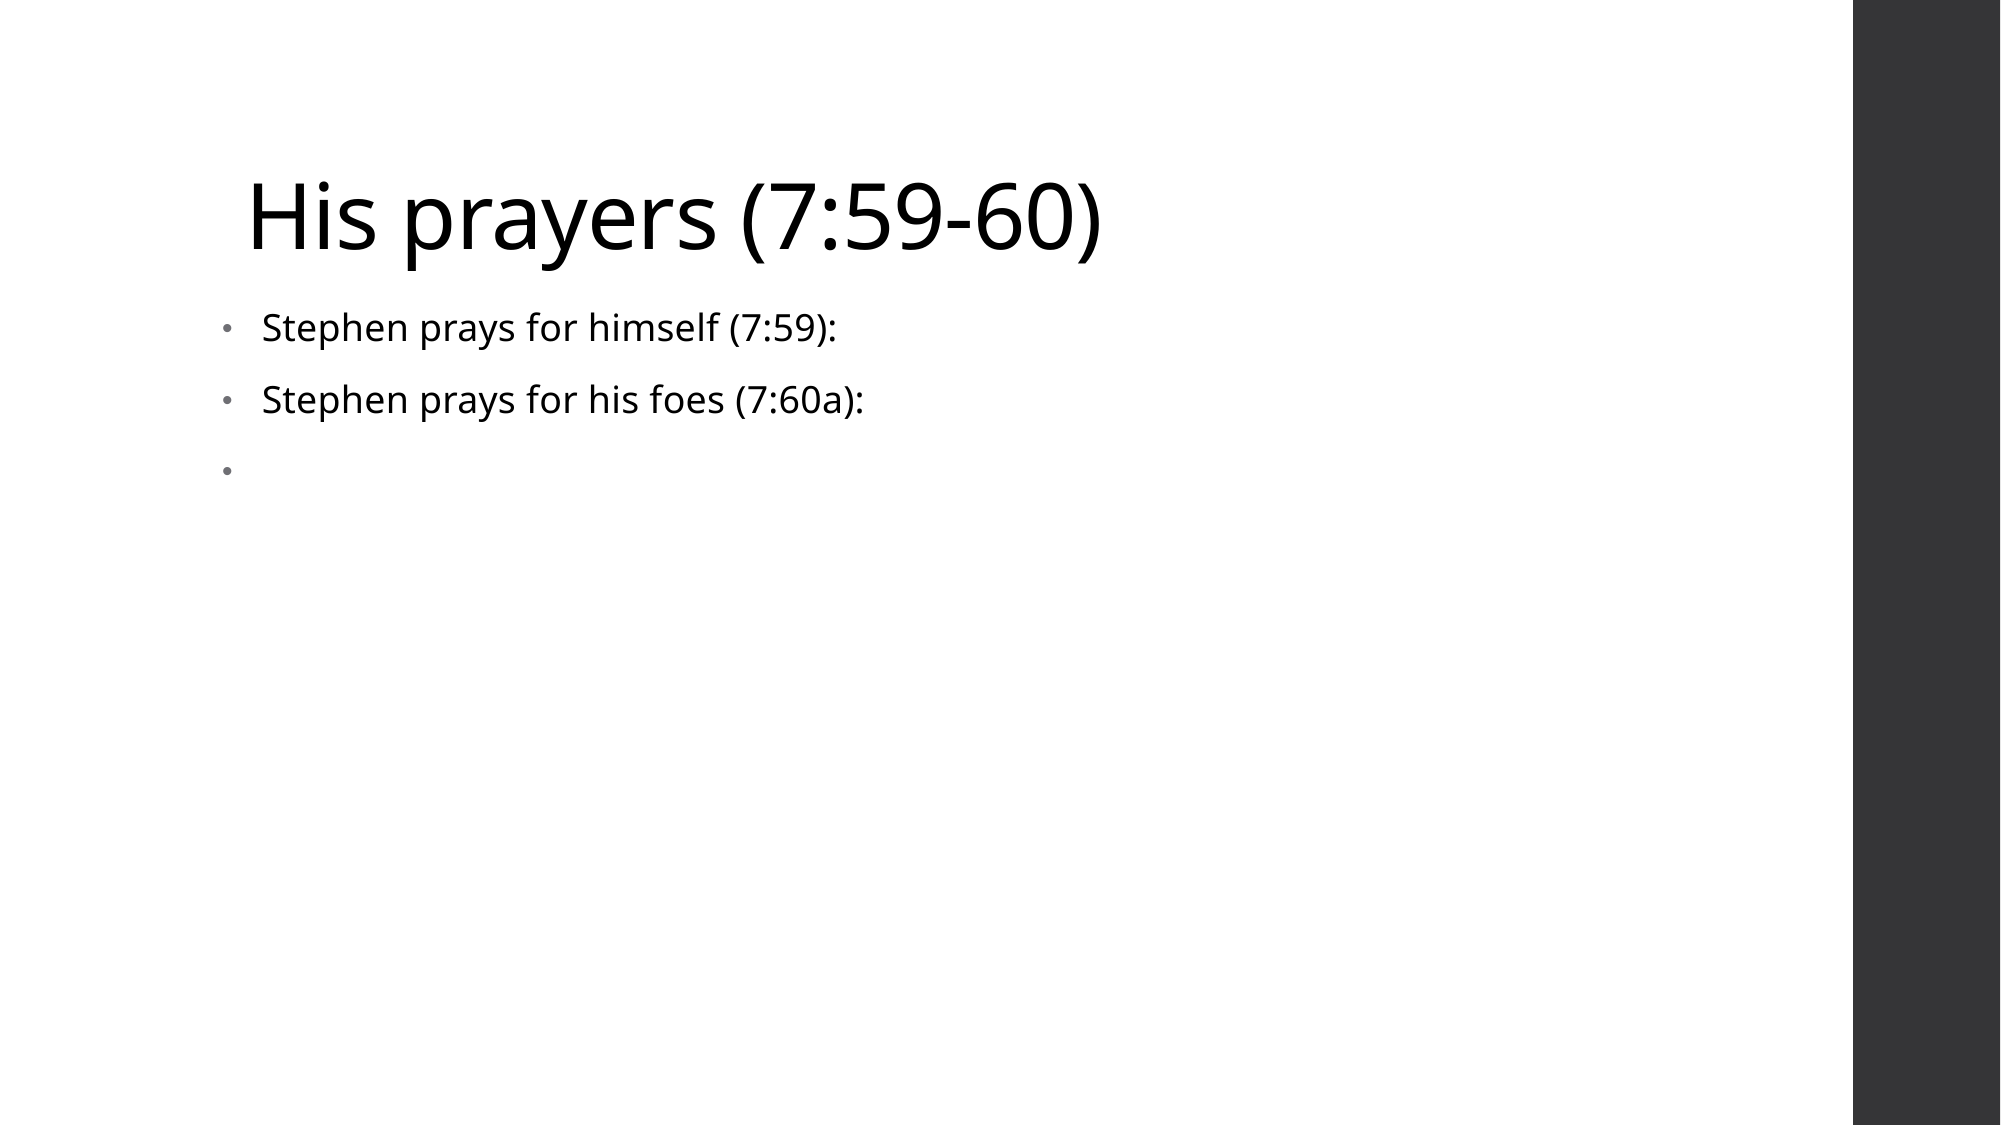

# His prayers (7:59-60)
 Stephen prays for himself (7:59):
 Stephen prays for his foes (7:60a):